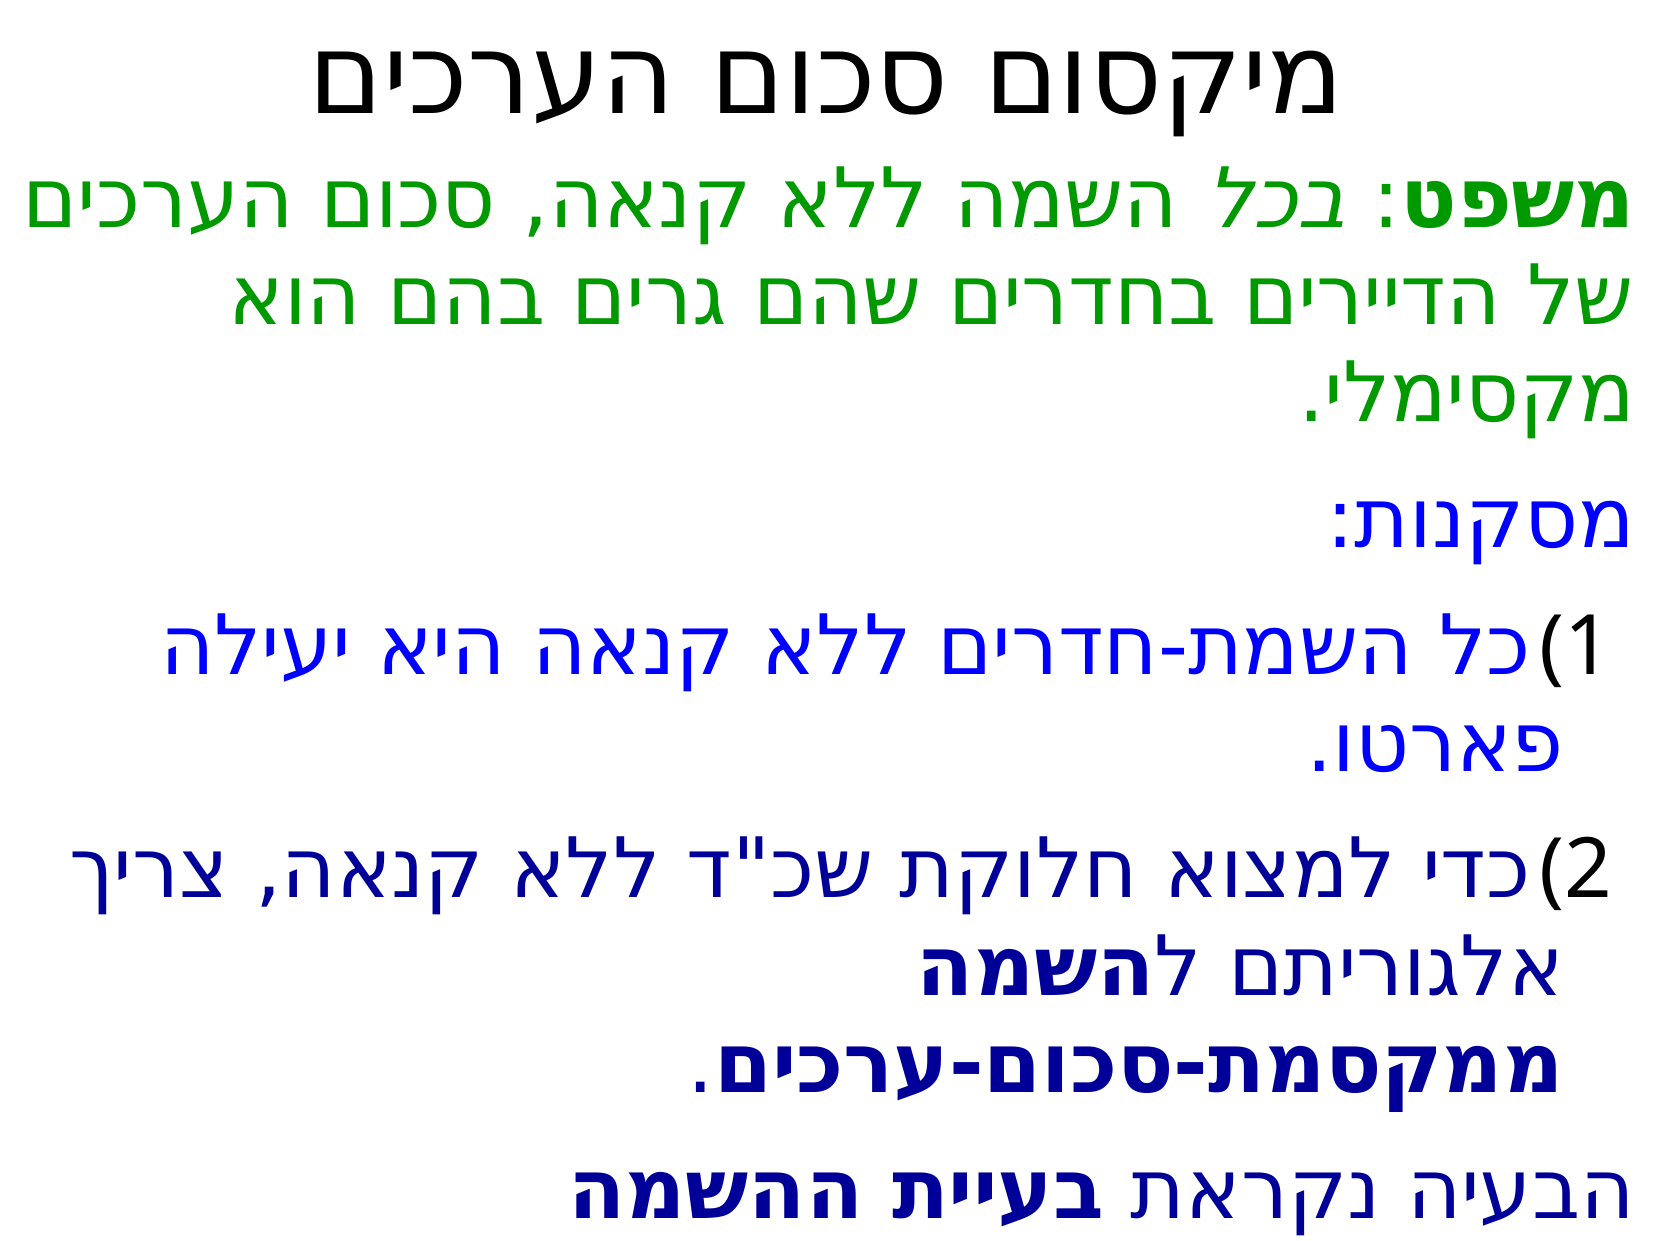

# מיקסום סכום הערכים
משפט: בכל השמה ללא קנאה, סכום הערכים של הדיירים בחדרים שהם גרים בהם הוא מקסימלי.
מסקנות:
כל השמת-חדרים ללא קנאה היא יעילה פארטו.
כדי למצוא חלוקת שכ"ד ללא קנאה, צריך אלגוריתם להשמה ממקסמת-סכום-ערכים.
הבעיה נקראת בעיית ההשמה (Assignment).